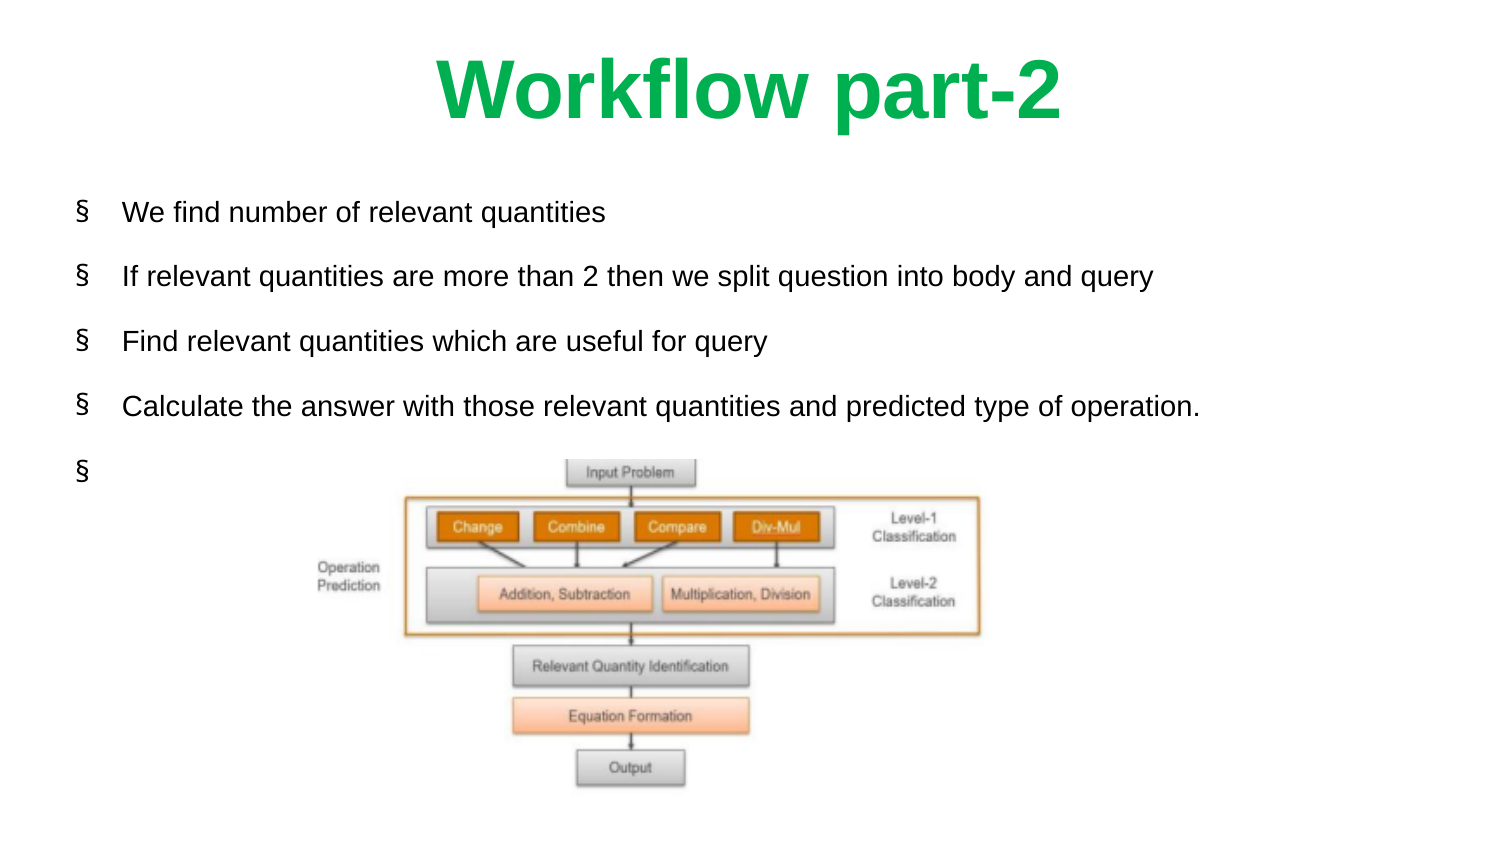

# Workflow part-2
We find number of relevant quantities
If relevant quantities are more than 2 then we split question into body and query
Find relevant quantities which are useful for query
Calculate the answer with those relevant quantities and predicted type of operation.